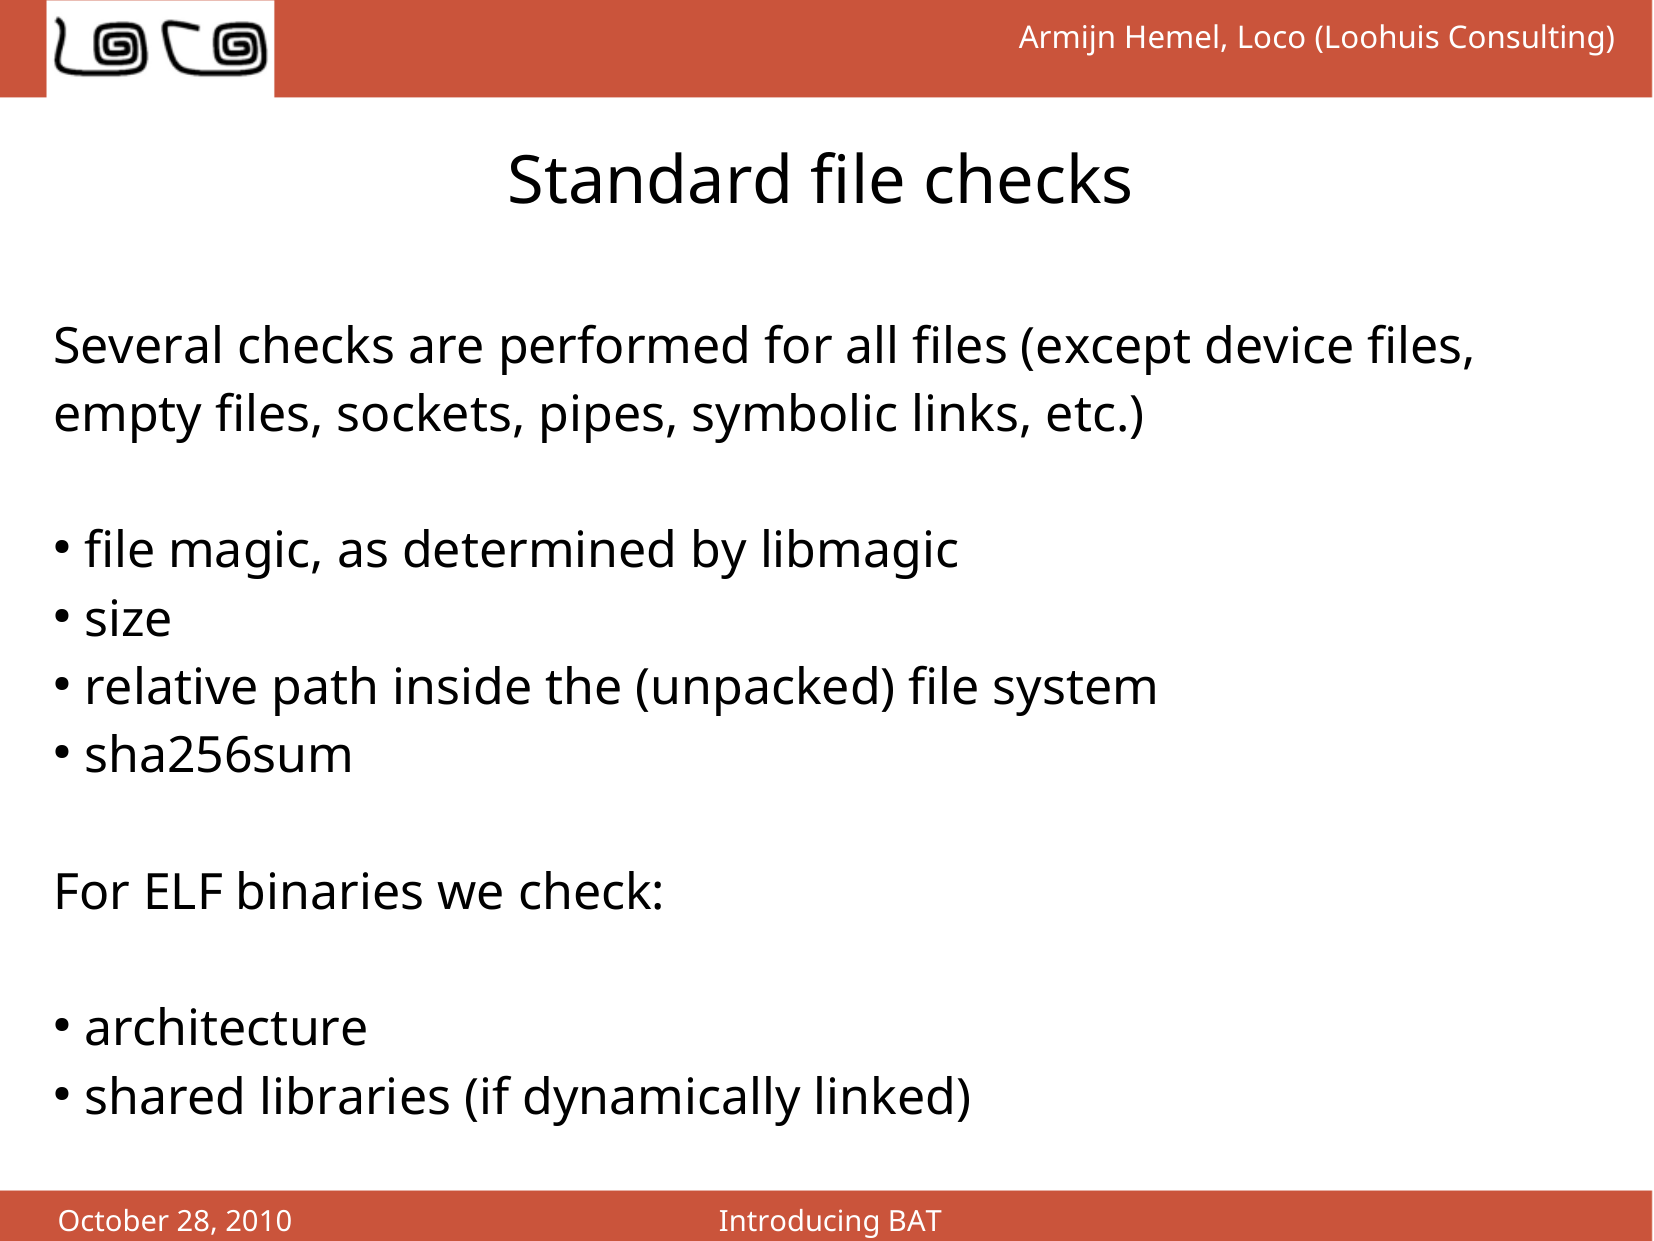

# Standard file checks
Several checks are performed for all files (except device files, empty files, sockets, pipes, symbolic links, etc.)
 file magic, as determined by libmagic
 size
 relative path inside the (unpacked) file system
 sha256sum
For ELF binaries we check:
 architecture
 shared libraries (if dynamically linked)
Comet: practical solution or crutch?